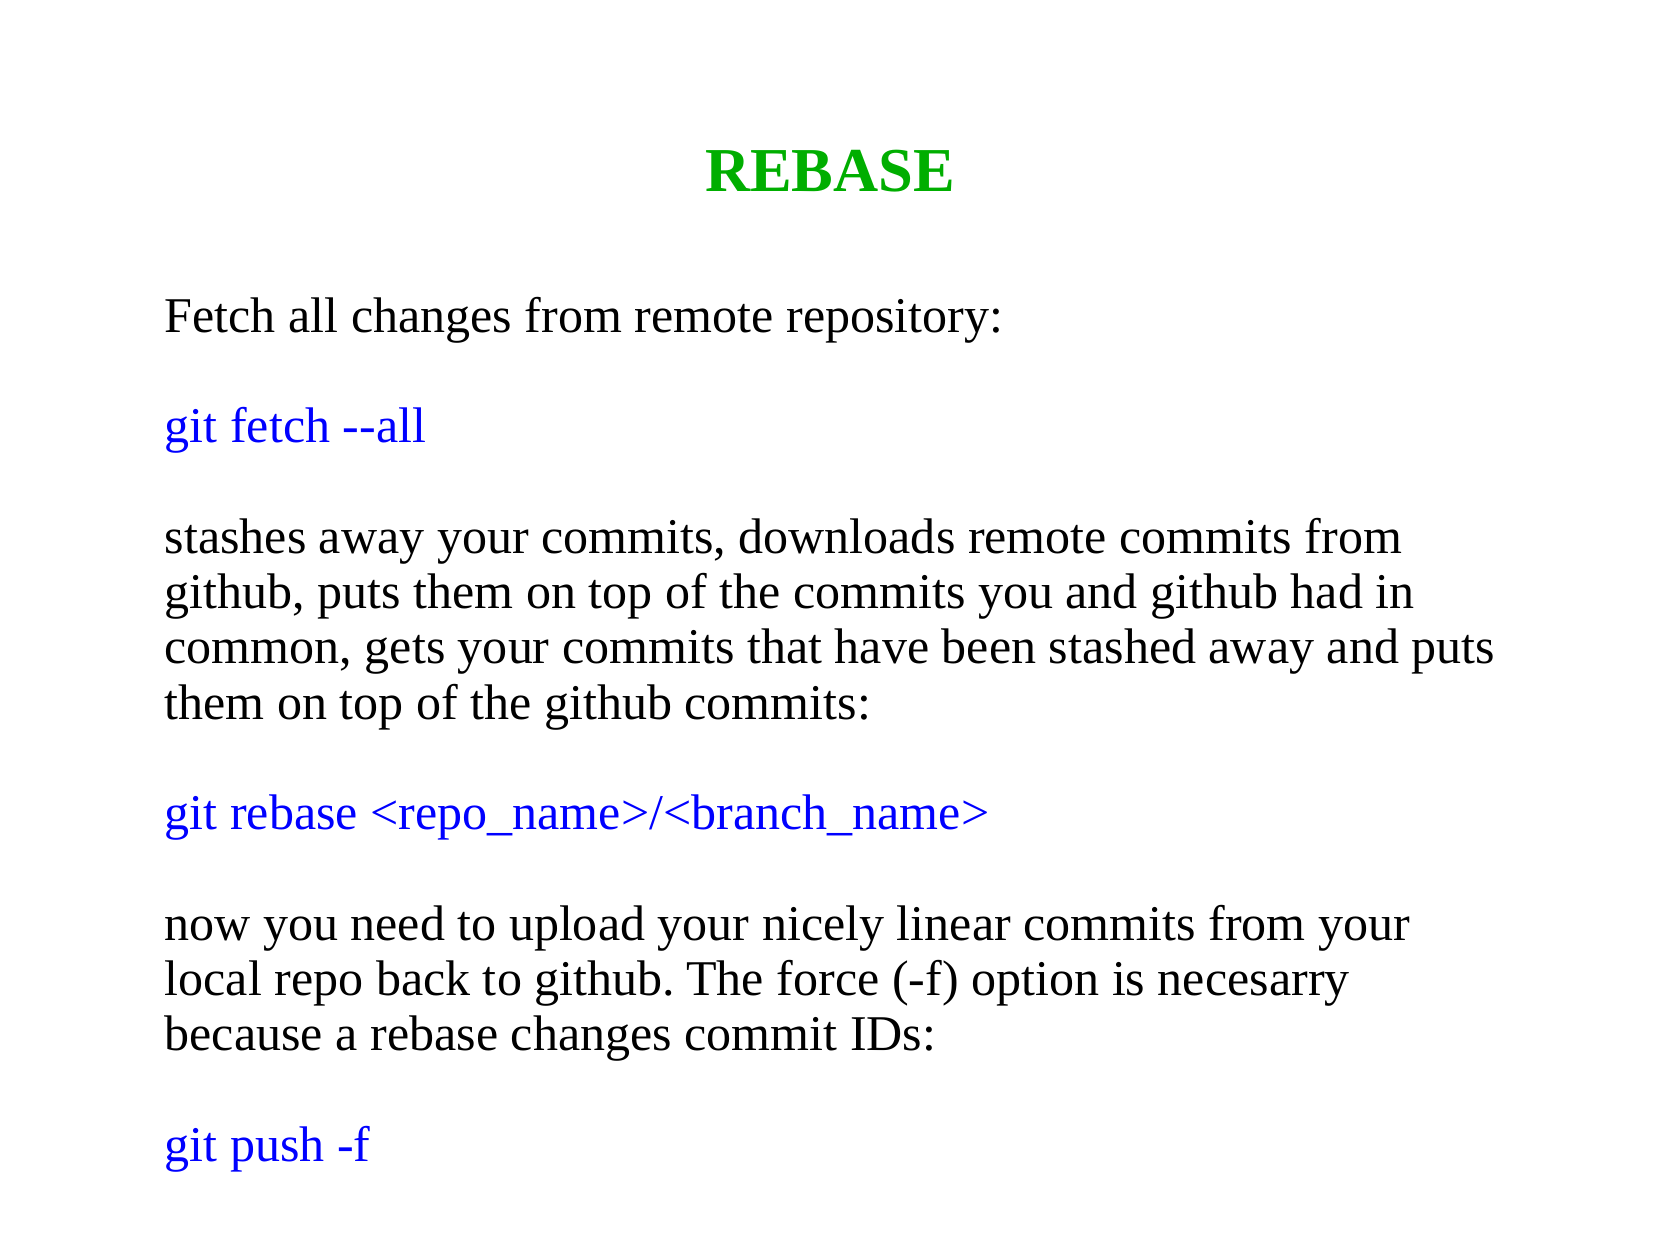

REBASE
Fetch all changes from remote repository:
git fetch --all
stashes away your commits, downloads remote commits from github, puts them on top of the commits you and github had in common, gets your commits that have been stashed away and puts them on top of the github commits:
git rebase <repo_name>/<branch_name>
now you need to upload your nicely linear commits from your local repo back to github. The force (-f) option is necesarry because a rebase changes commit IDs:
git push -f